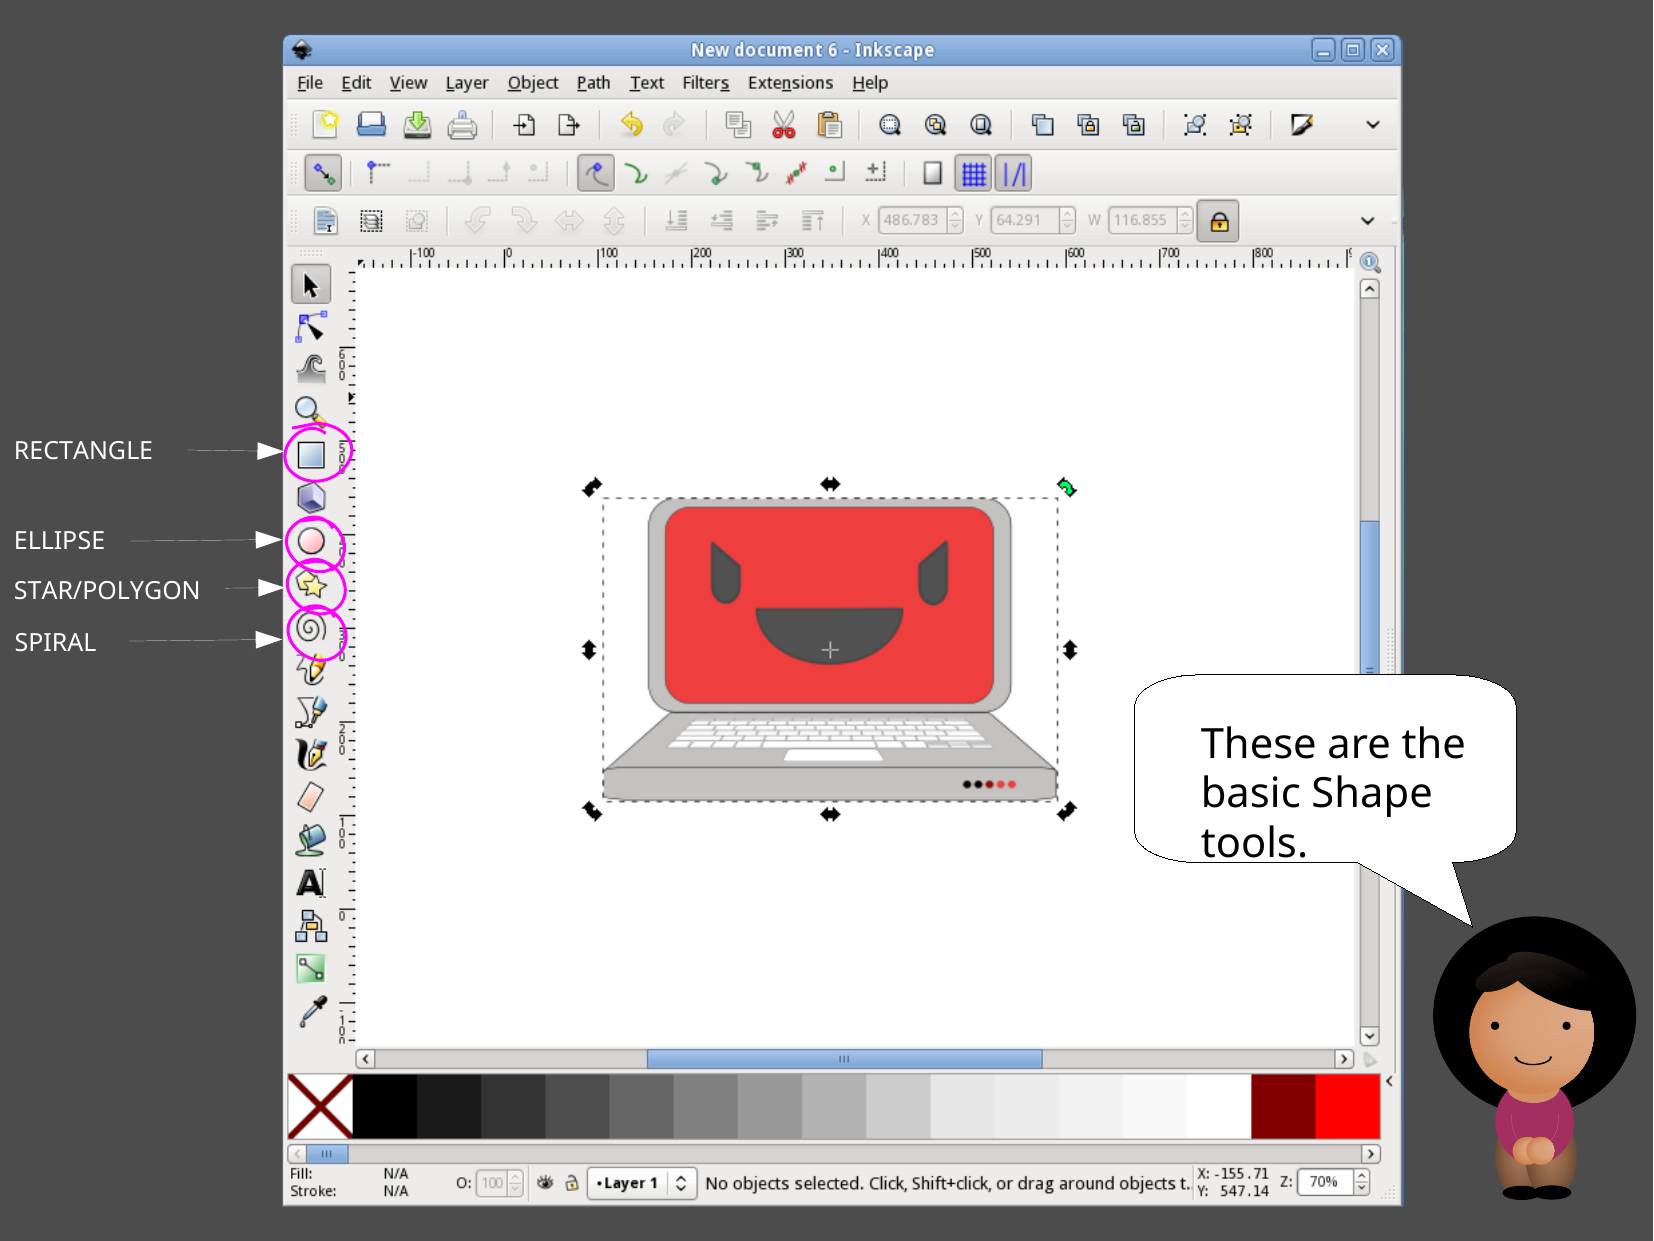

RECTANGLE
ELLIPSE
STAR/POLYGON
SPIRAL
These are the
basic Shape tools.